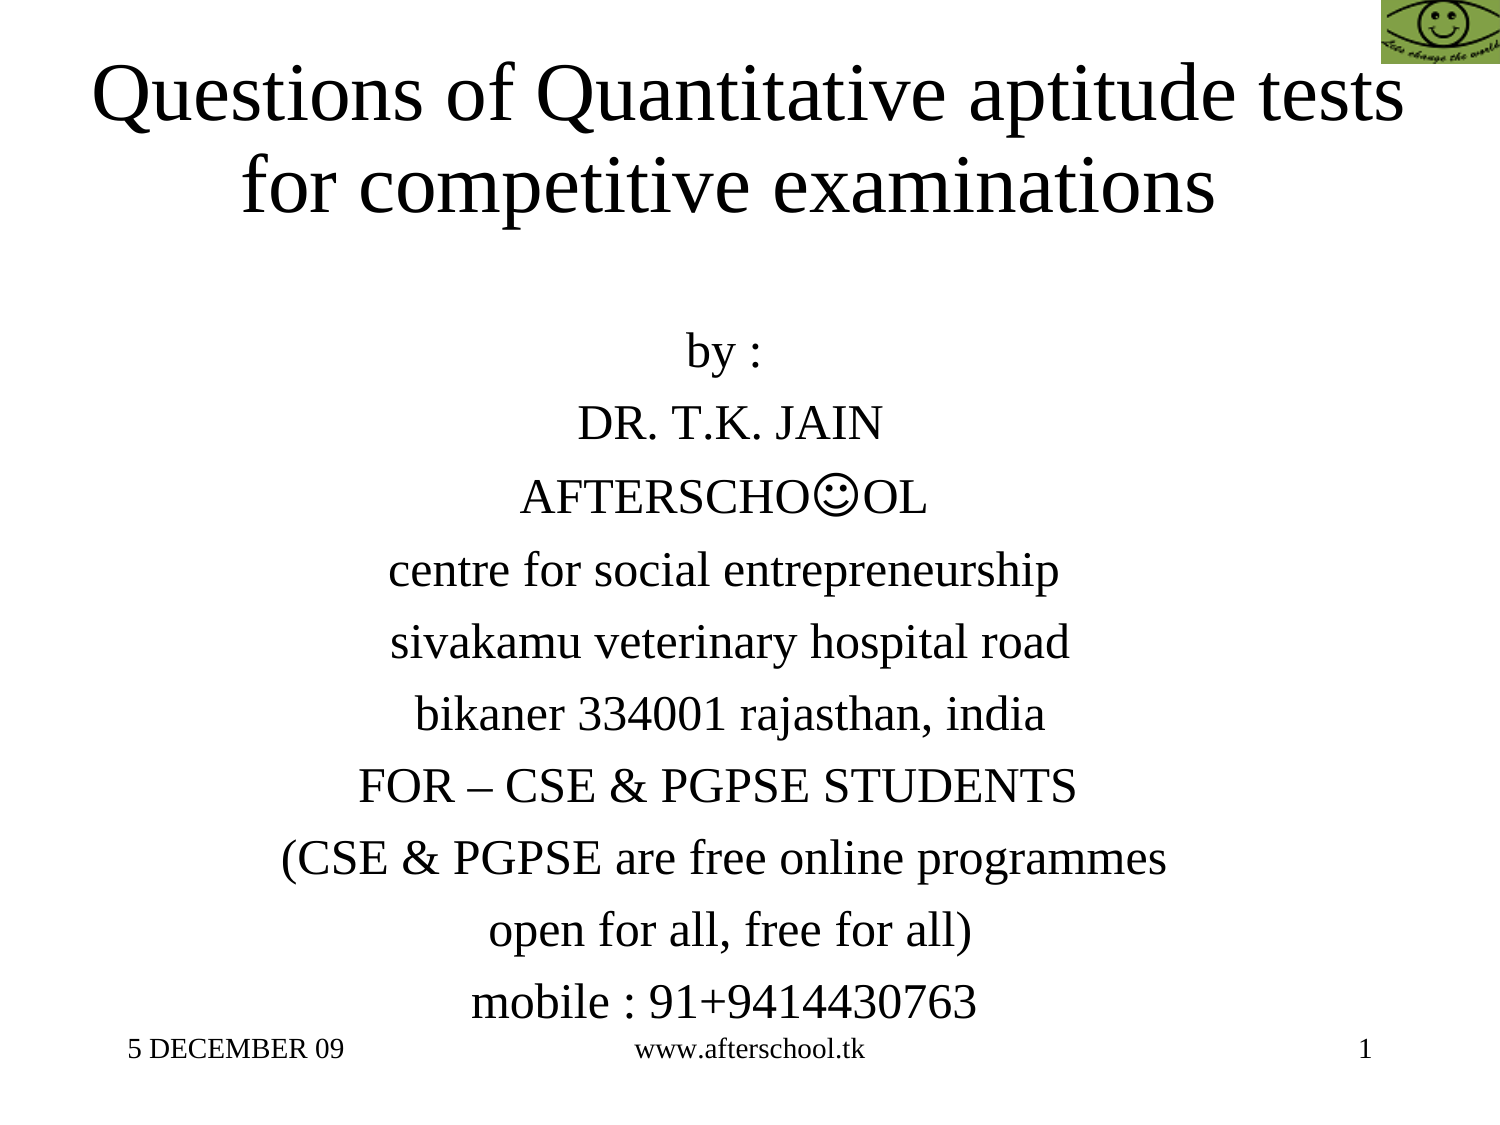

# Questions of Quantitative aptitude tests for competitive examinations
by :
DR. T.K. JAIN
AFTERSCHO☺OL
centre for social entrepreneurship
sivakamu veterinary hospital road
bikaner 334001 rajasthan, india
FOR – CSE & PGPSE STUDENTS
(CSE & PGPSE are free online programmes
 open for all, free for all)
mobile : 91+9414430763
MFI Seminar Jain PG College
AFTERSCHOOOL centre for social entrepreneurship
1